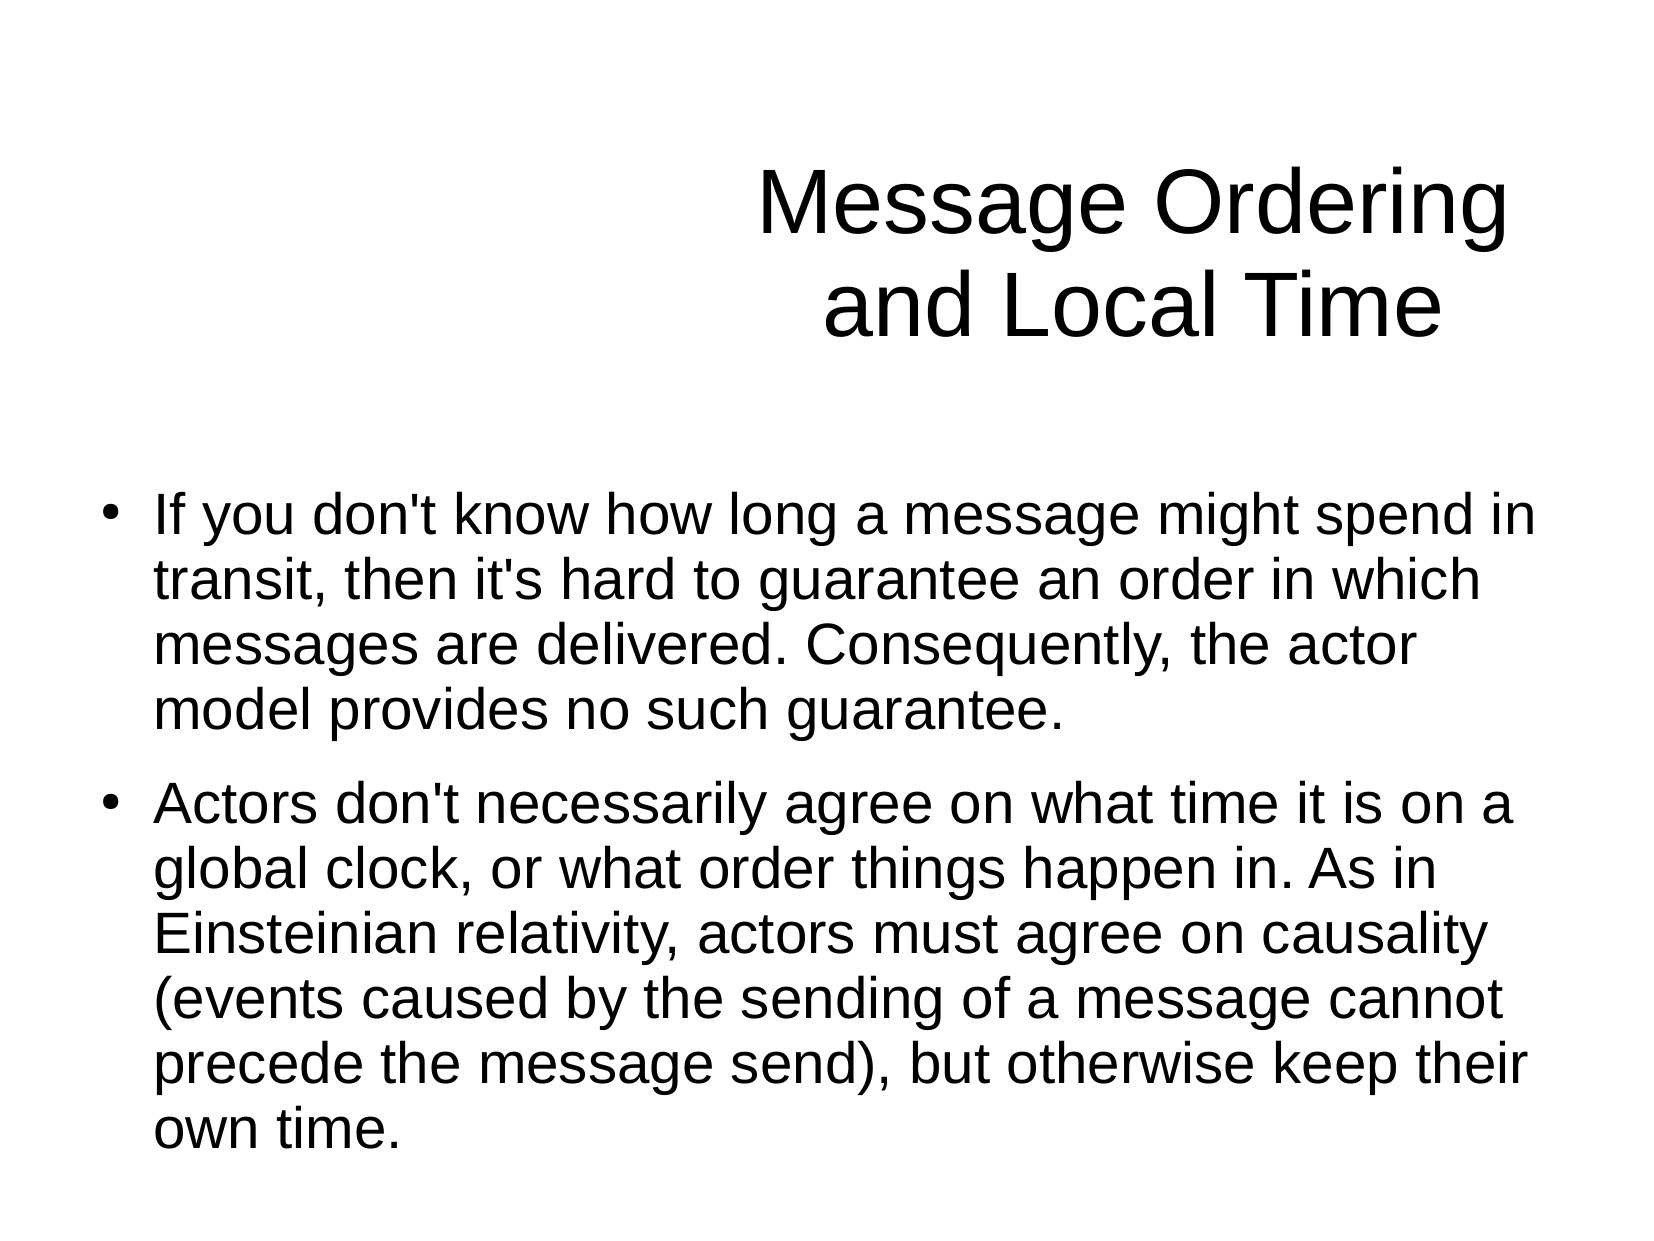

# Message Ordering and Local Time
If you don't know how long a message might spend in transit, then it's hard to guarantee an order in which messages are delivered. Consequently, the actor model provides no such guarantee.
Actors don't necessarily agree on what time it is on a global clock, or what order things happen in. As in Einsteinian relativity, actors must agree on causality (events caused by the sending of a message cannot precede the message send), but otherwise keep their own time.